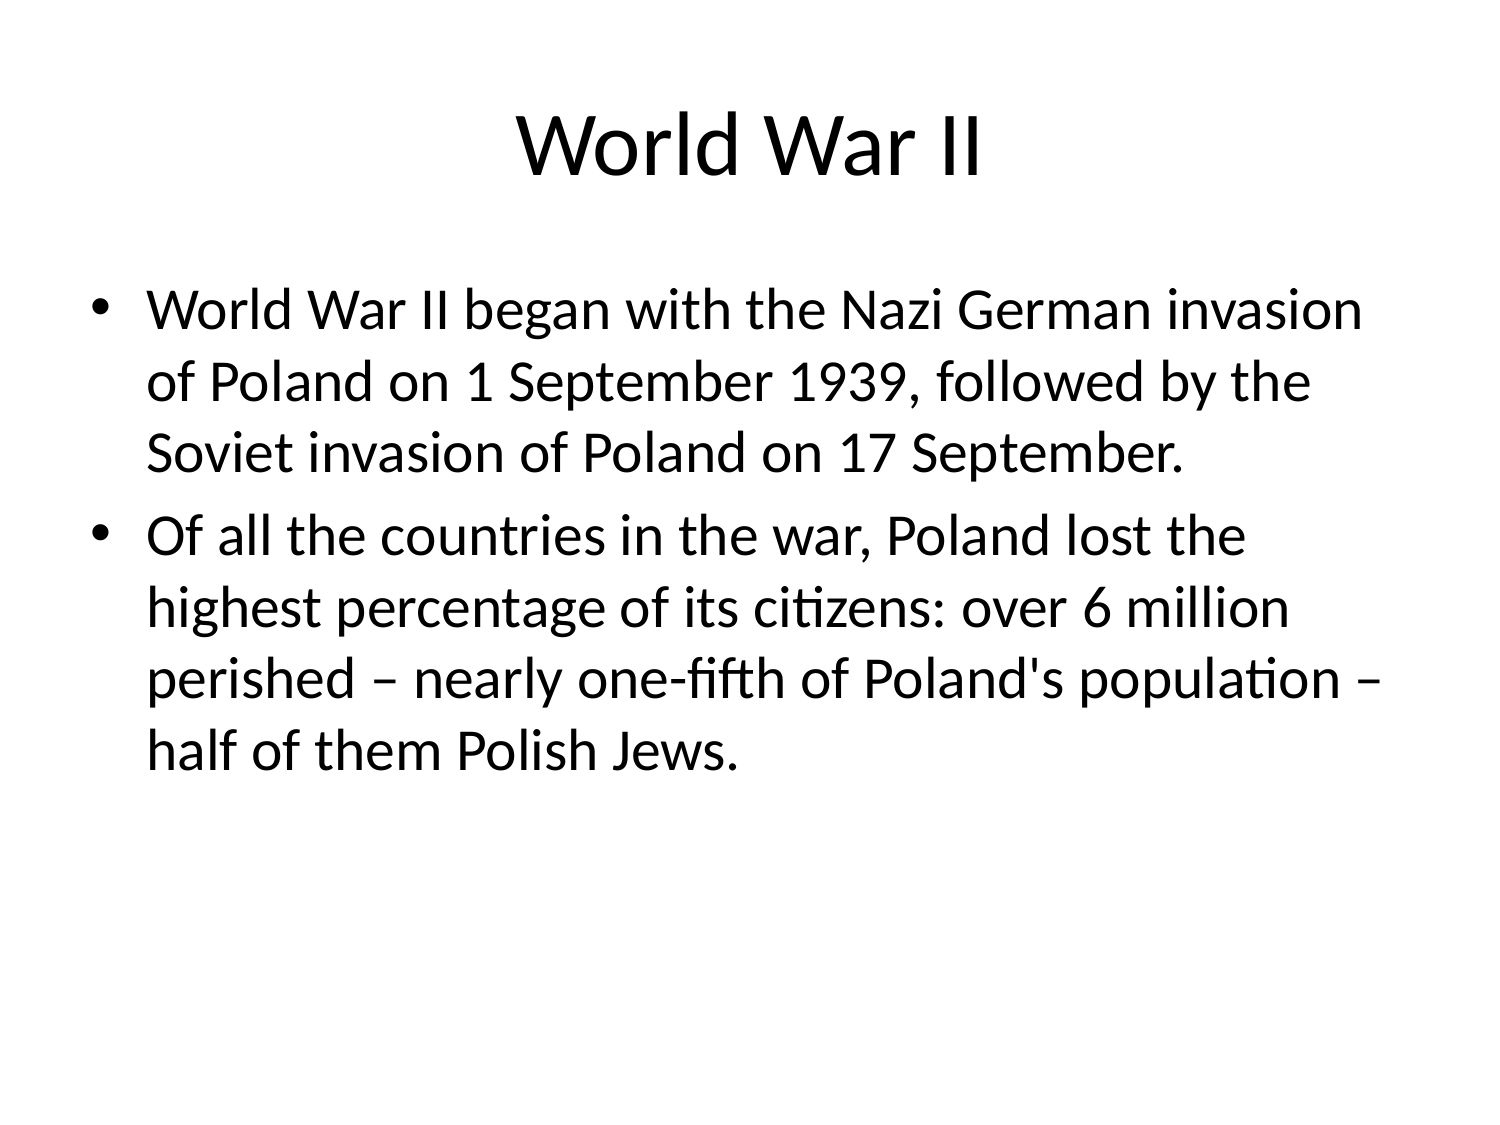

# World War II
World War II began with the Nazi German invasion of Poland on 1 September 1939, followed by the Soviet invasion of Poland on 17 September.
Of all the countries in the war, Poland lost the highest percentage of its citizens: over 6 million perished – nearly one-fifth of Poland's population – half of them Polish Jews.